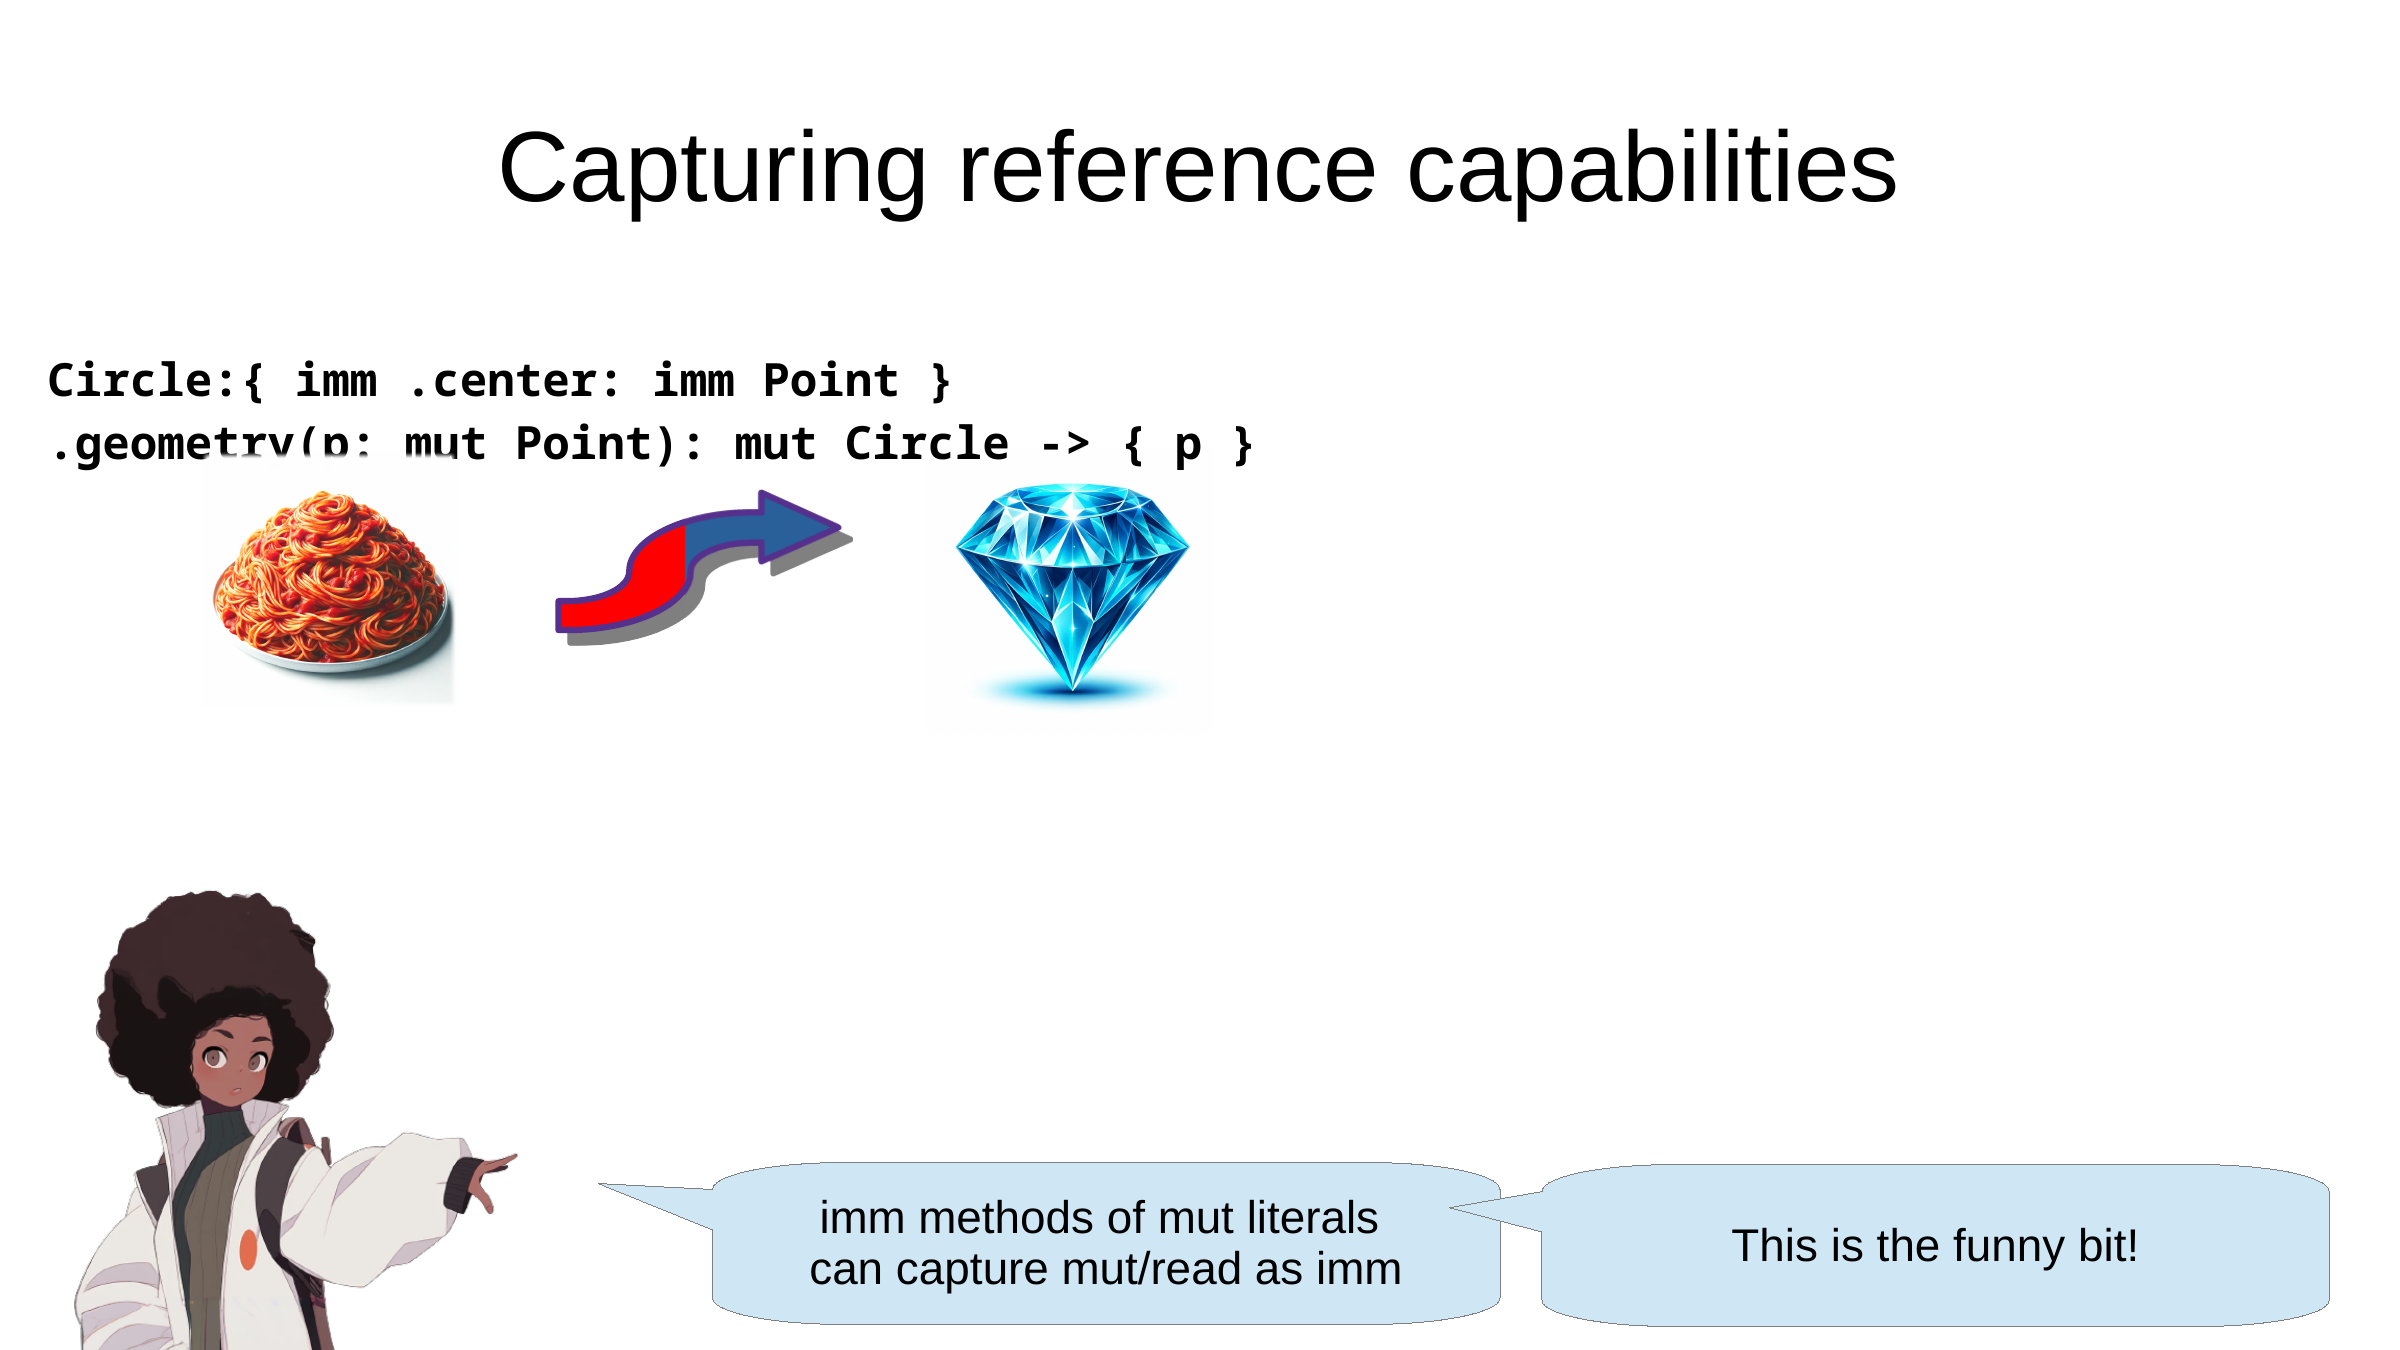

# Capturing reference capabilities
Circle:{ imm .center: imm Point }
.geometry(p: mut Point): mut Circle -> { p }
imm methods of mut literals
can capture mut/read as imm
This is the funny bit!